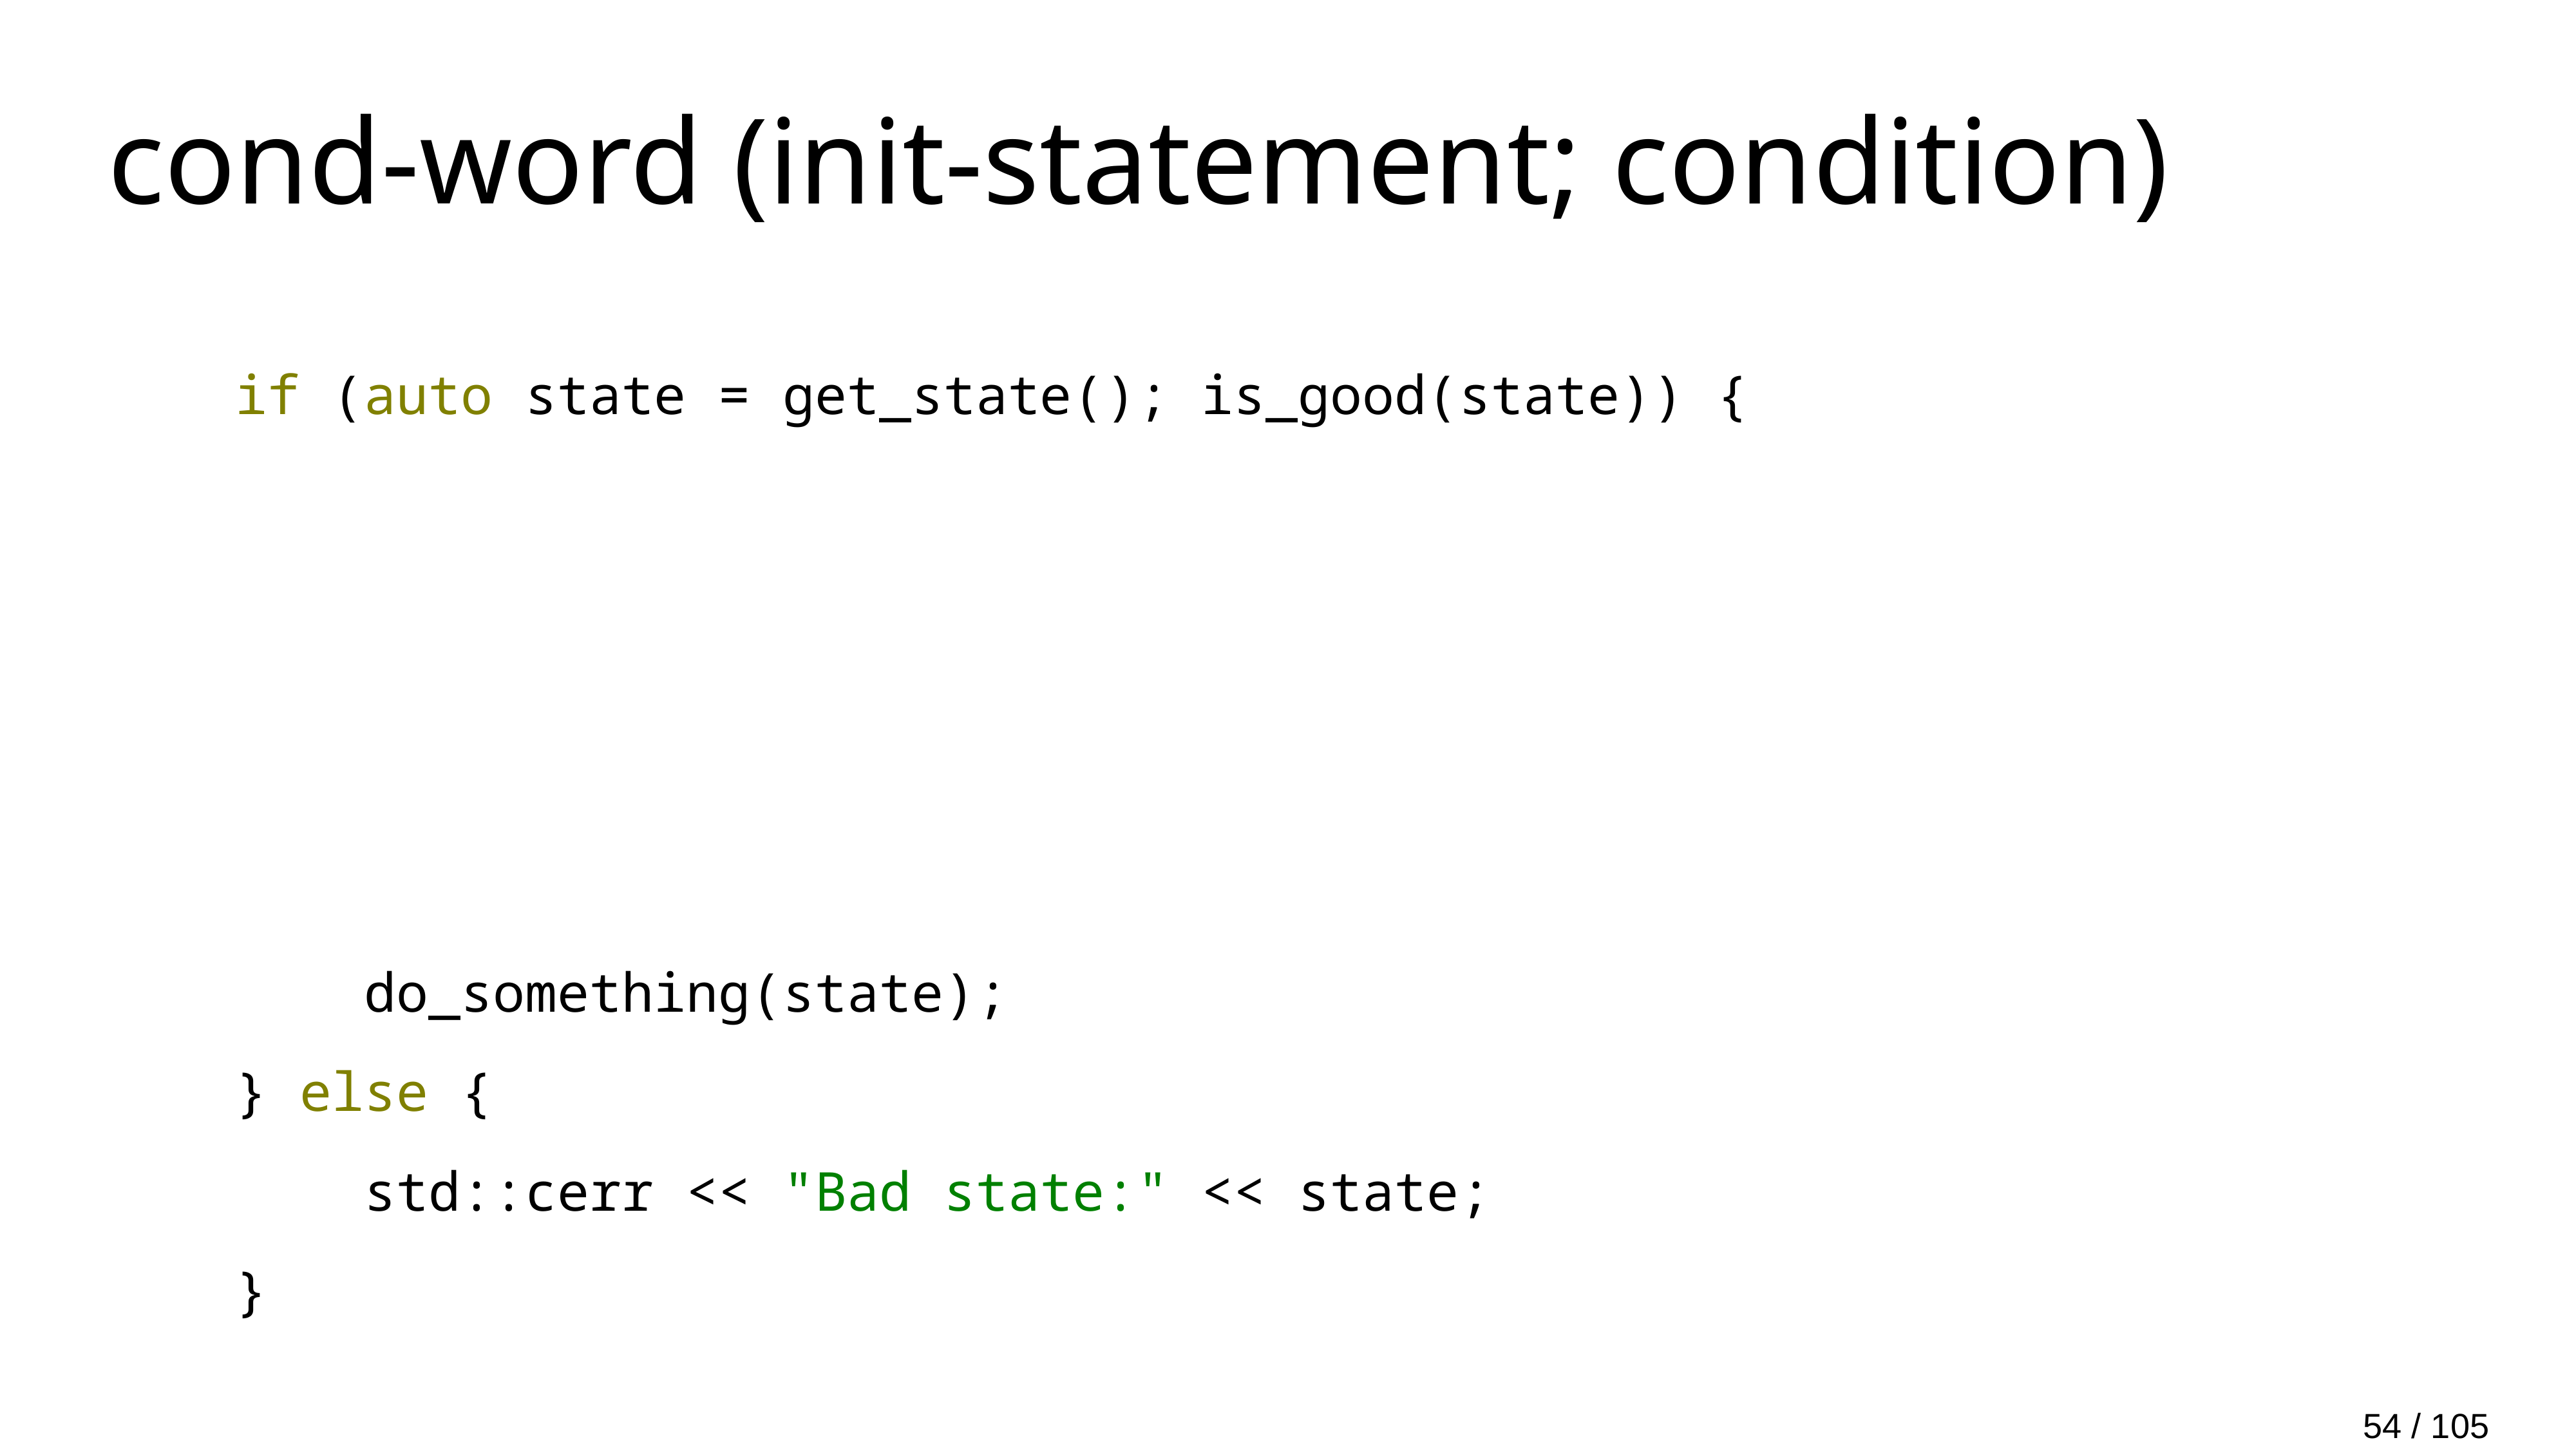

# cond-word (init-statement; condition)
 if (auto state = get_state(); is_good(state)) {
 do_something(state);
 } else {
 std::cerr << "Bad state:" << state;
 }